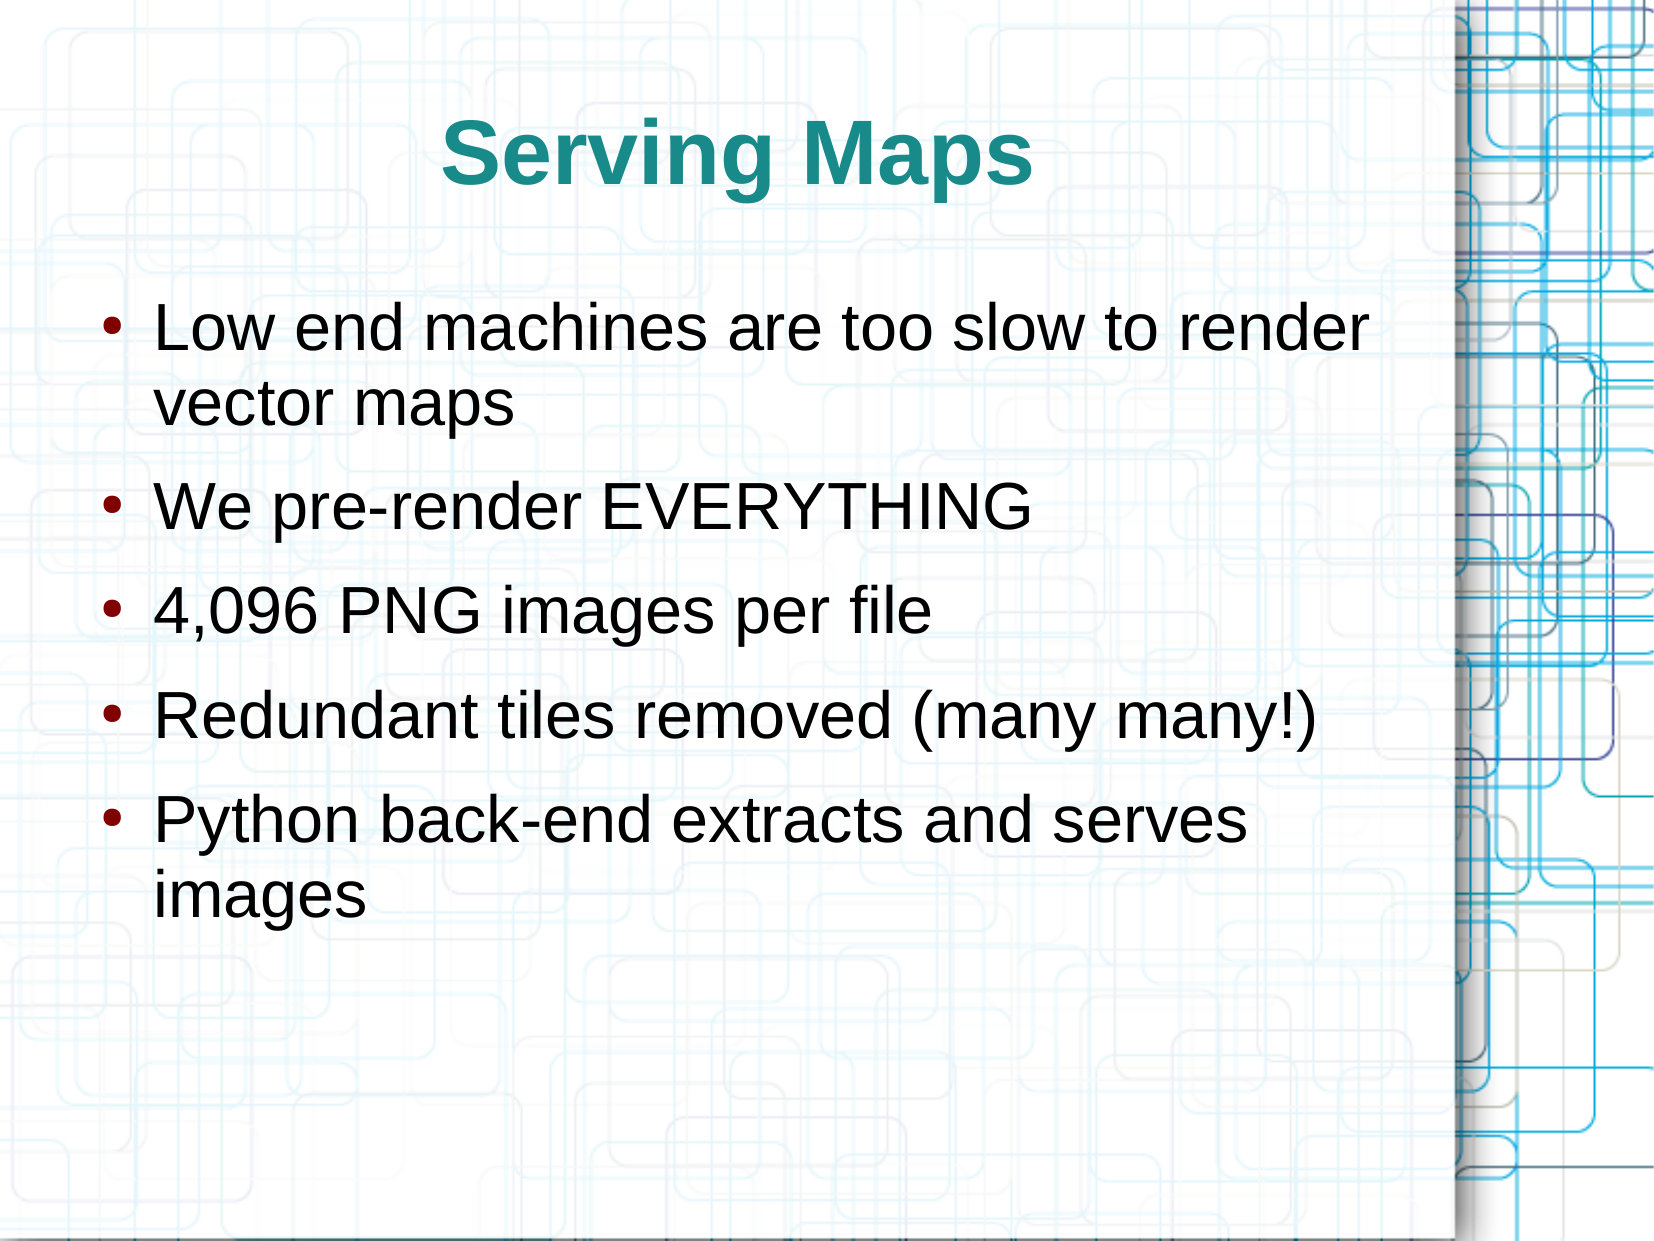

# Serving Maps
Low end machines are too slow to render vector maps
We pre-render EVERYTHING
4,096 PNG images per file
Redundant tiles removed (many many!)
Python back-end extracts and serves images